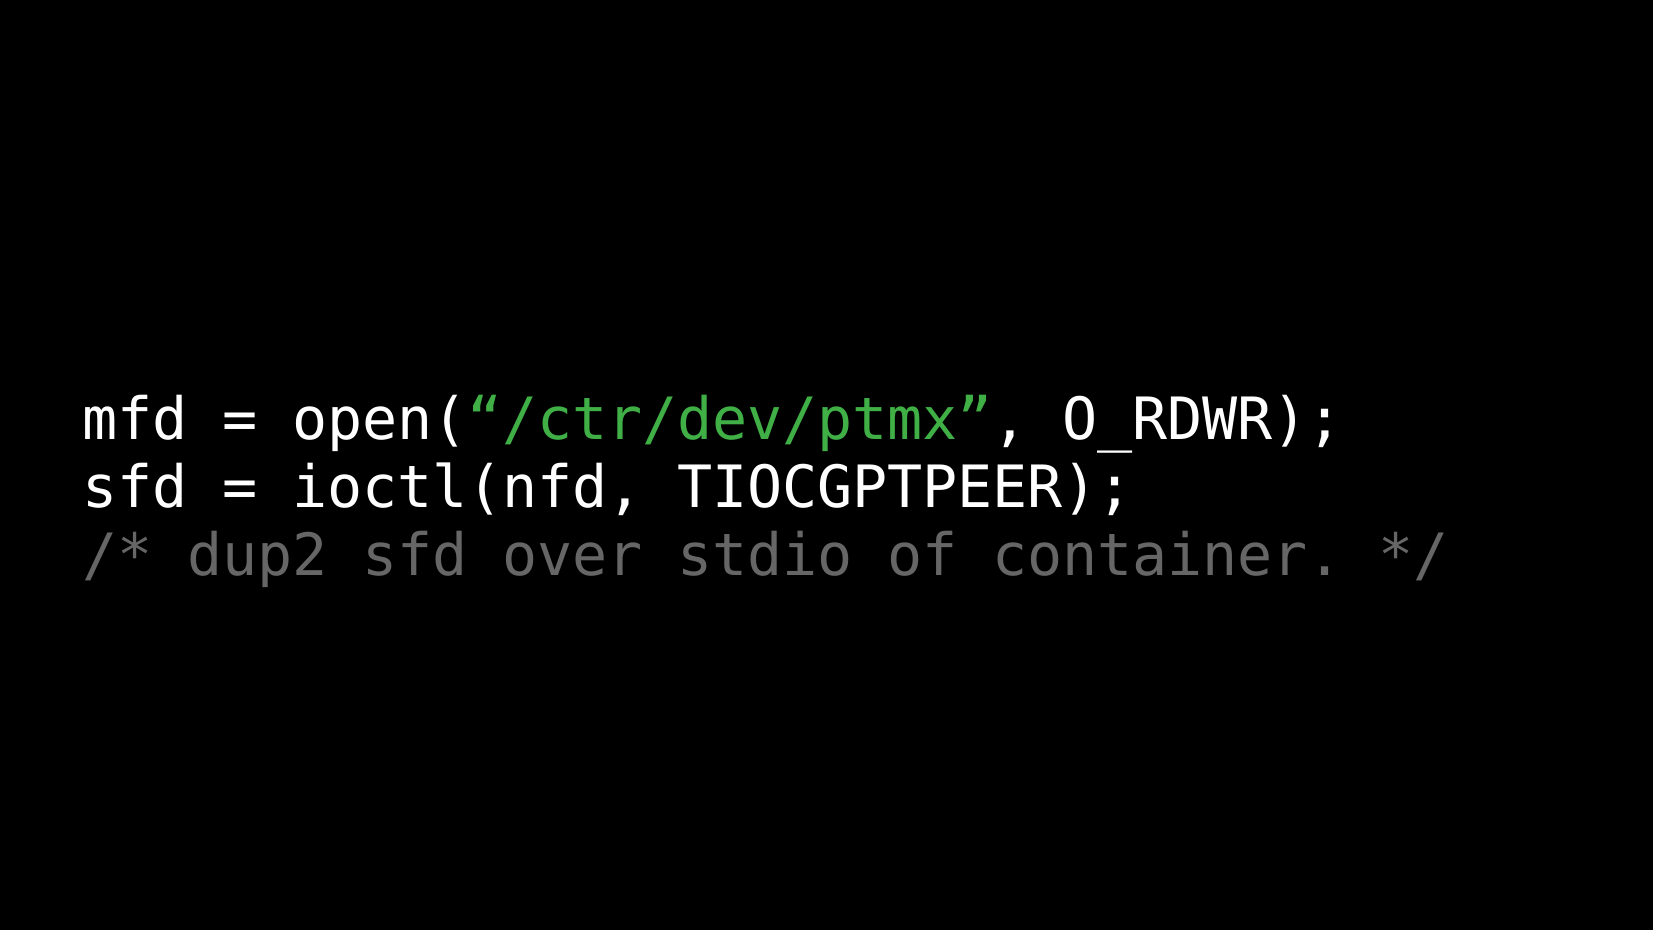

mfd = open(“/ctr/dev/ptmx”, O_RDWR);
sfd = ioctl(nfd, TIOCGPTPEER);
/* dup2 sfd over stdio of container. */